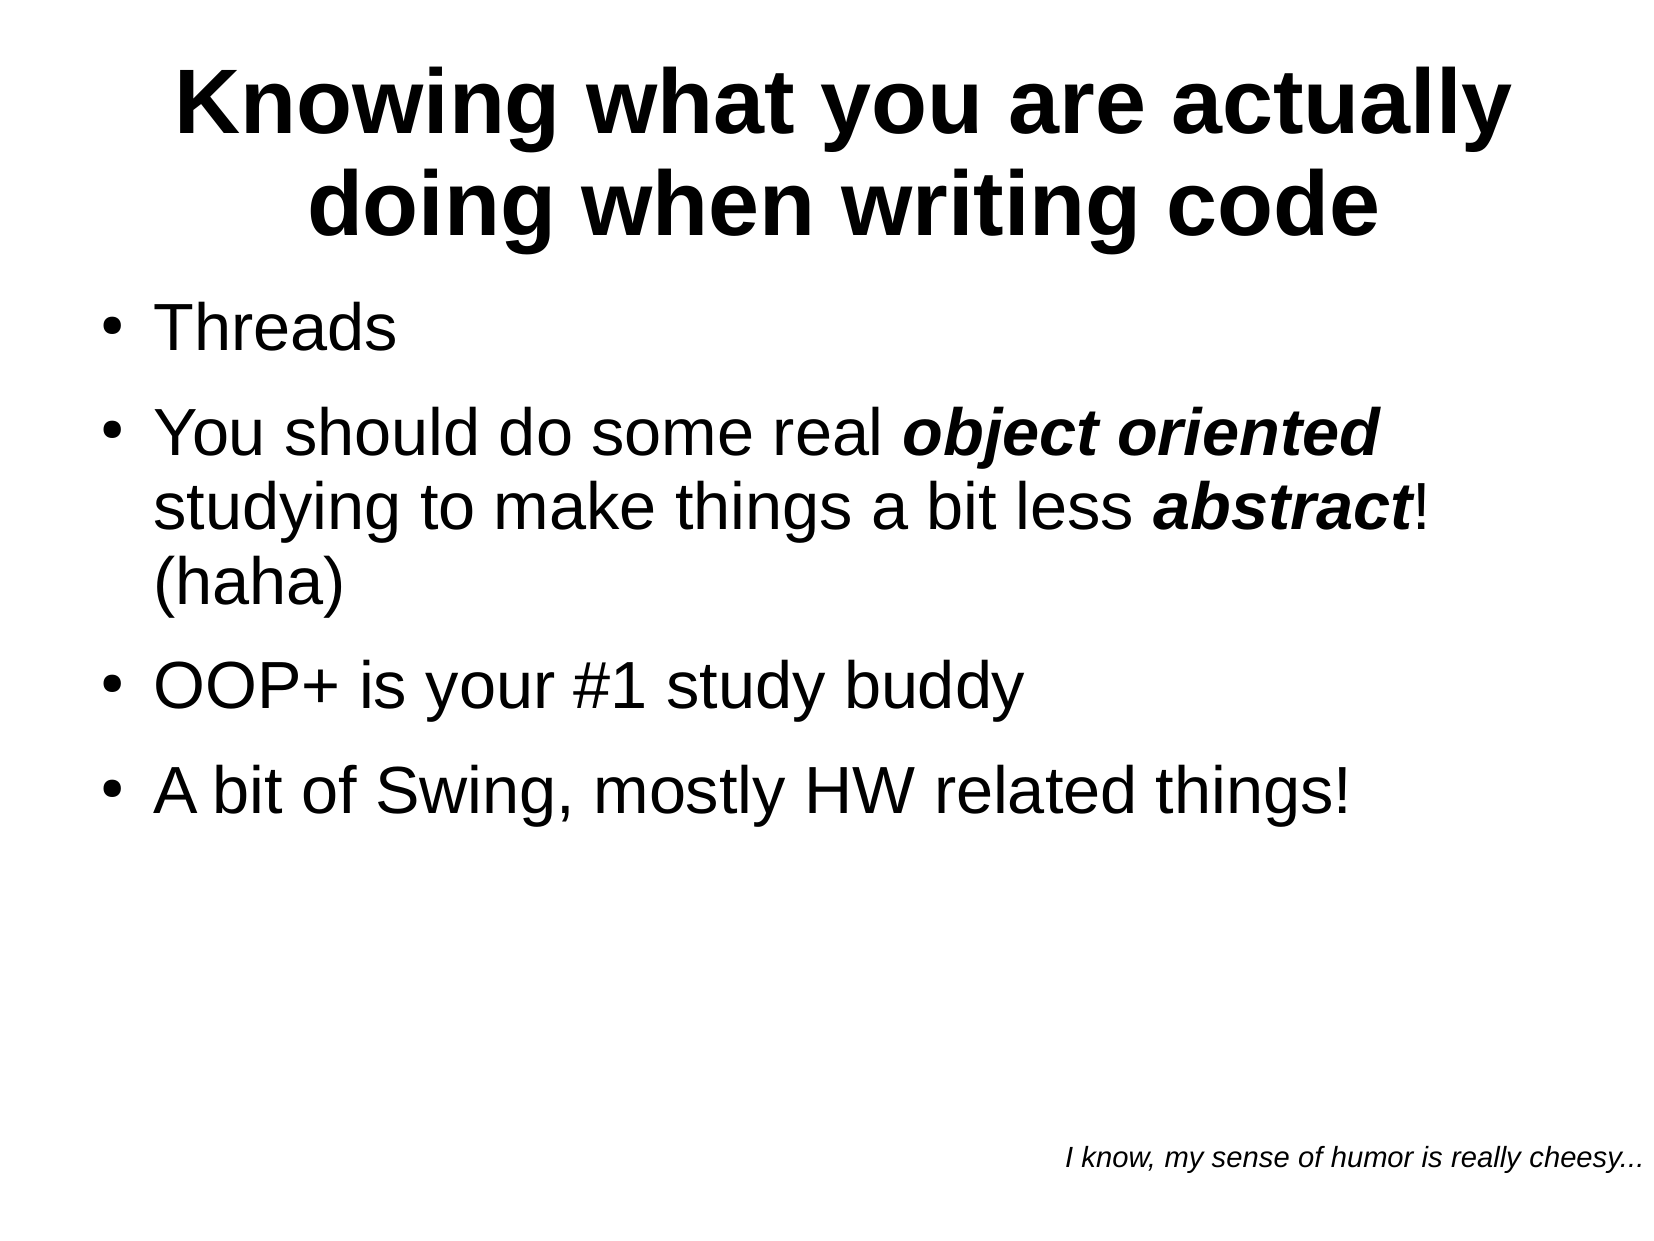

# Knowing what you are actually doing when writing code
Threads
You should do some real object oriented studying to make things a bit less abstract! (haha)
OOP+ is your #1 study buddy
A bit of Swing, mostly HW related things!
I know, my sense of humor is really cheesy...